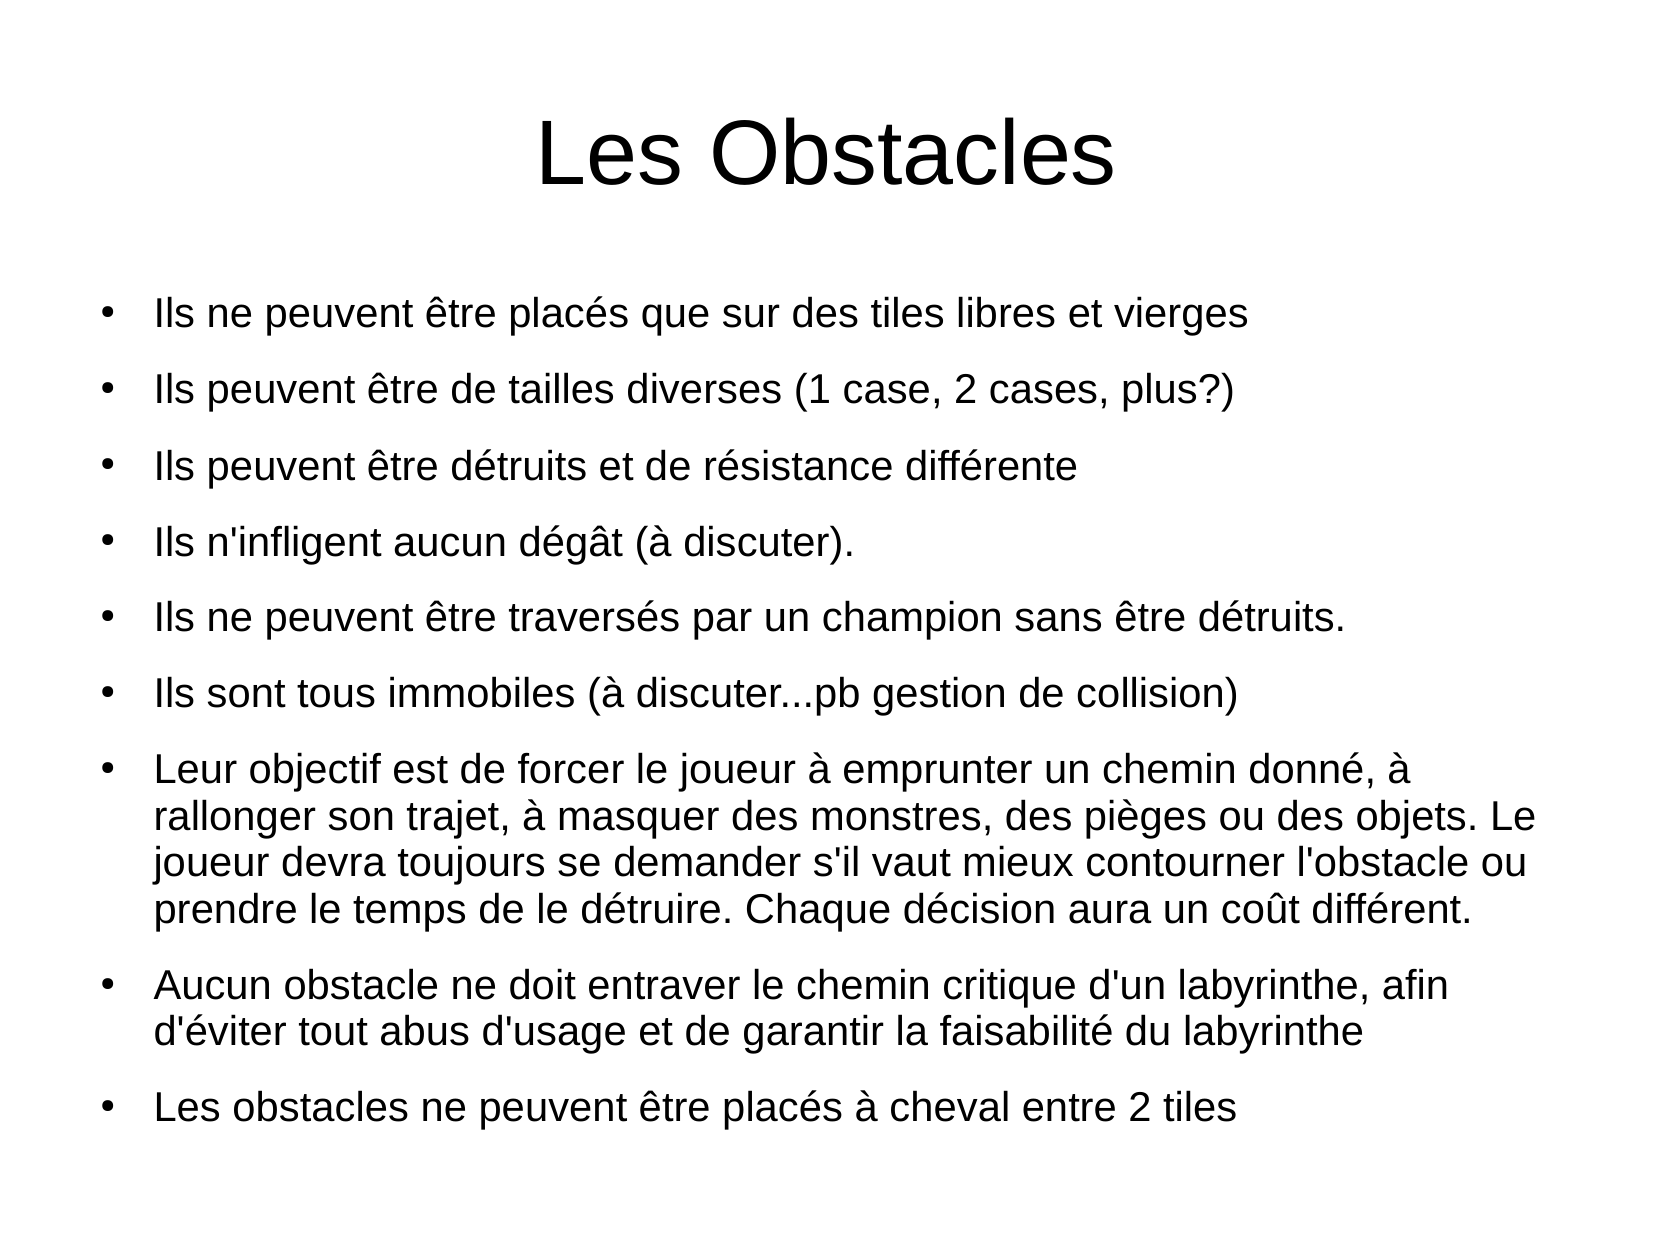

# Les Obstacles
Ils ne peuvent être placés que sur des tiles libres et vierges
Ils peuvent être de tailles diverses (1 case, 2 cases, plus?)
Ils peuvent être détruits et de résistance différente
Ils n'infligent aucun dégât (à discuter).
Ils ne peuvent être traversés par un champion sans être détruits.
Ils sont tous immobiles (à discuter...pb gestion de collision)
Leur objectif est de forcer le joueur à emprunter un chemin donné, à rallonger son trajet, à masquer des monstres, des pièges ou des objets. Le joueur devra toujours se demander s'il vaut mieux contourner l'obstacle ou prendre le temps de le détruire. Chaque décision aura un coût différent.
Aucun obstacle ne doit entraver le chemin critique d'un labyrinthe, afin d'éviter tout abus d'usage et de garantir la faisabilité du labyrinthe
Les obstacles ne peuvent être placés à cheval entre 2 tiles